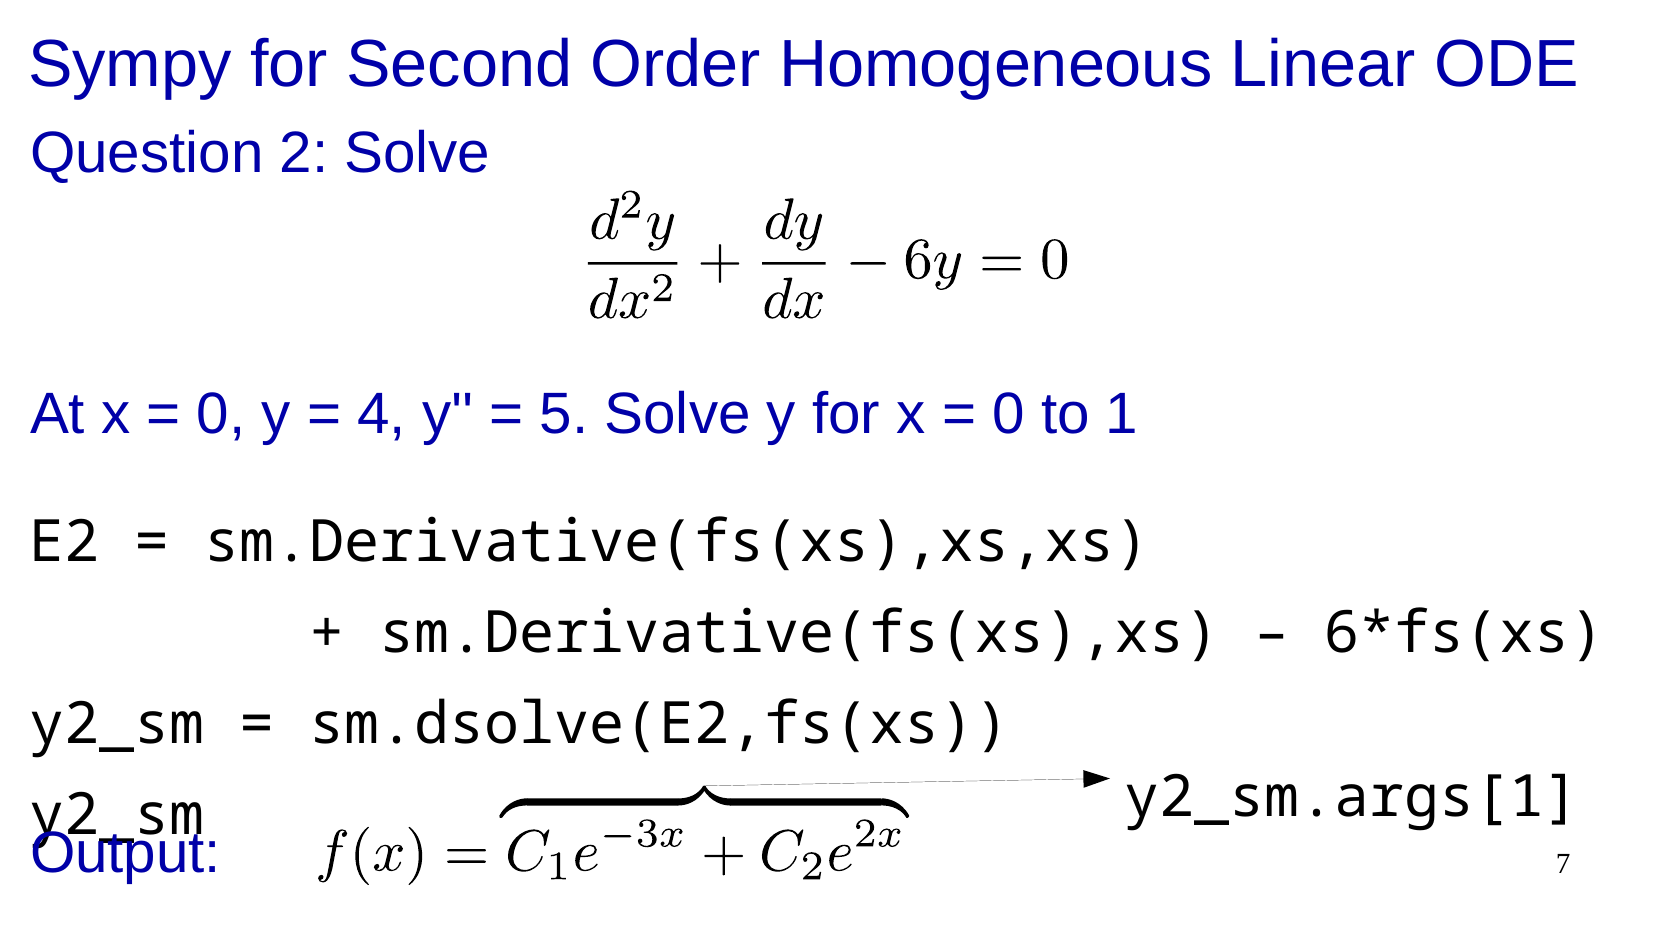

# Sympy for Second Order Homogeneous Linear ODE
Question 2: Solve
At x = 0, y = 4, y'' = 5. Solve y for x = 0 to 1
E2 = sm.Derivative(fs(xs),xs,xs)
 + sm.Derivative(fs(xs),xs) – 6*fs(xs)
y2_sm = sm.dsolve(E2,fs(xs))
y2_sm
y2_sm.args[1]
Output:
7